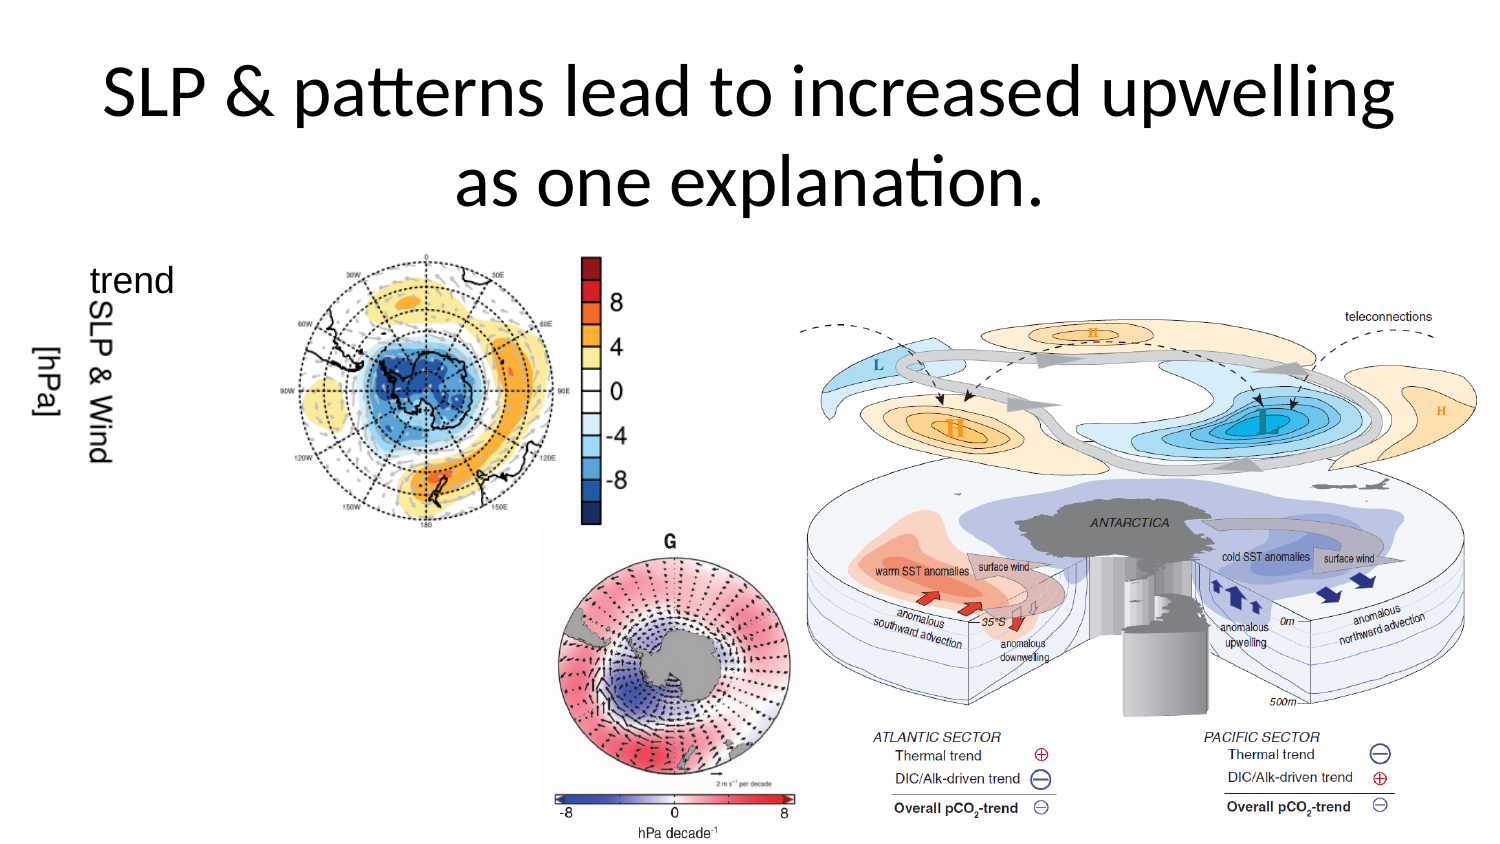

# SLP & patterns lead to increased upwelling as one explanation.
trend